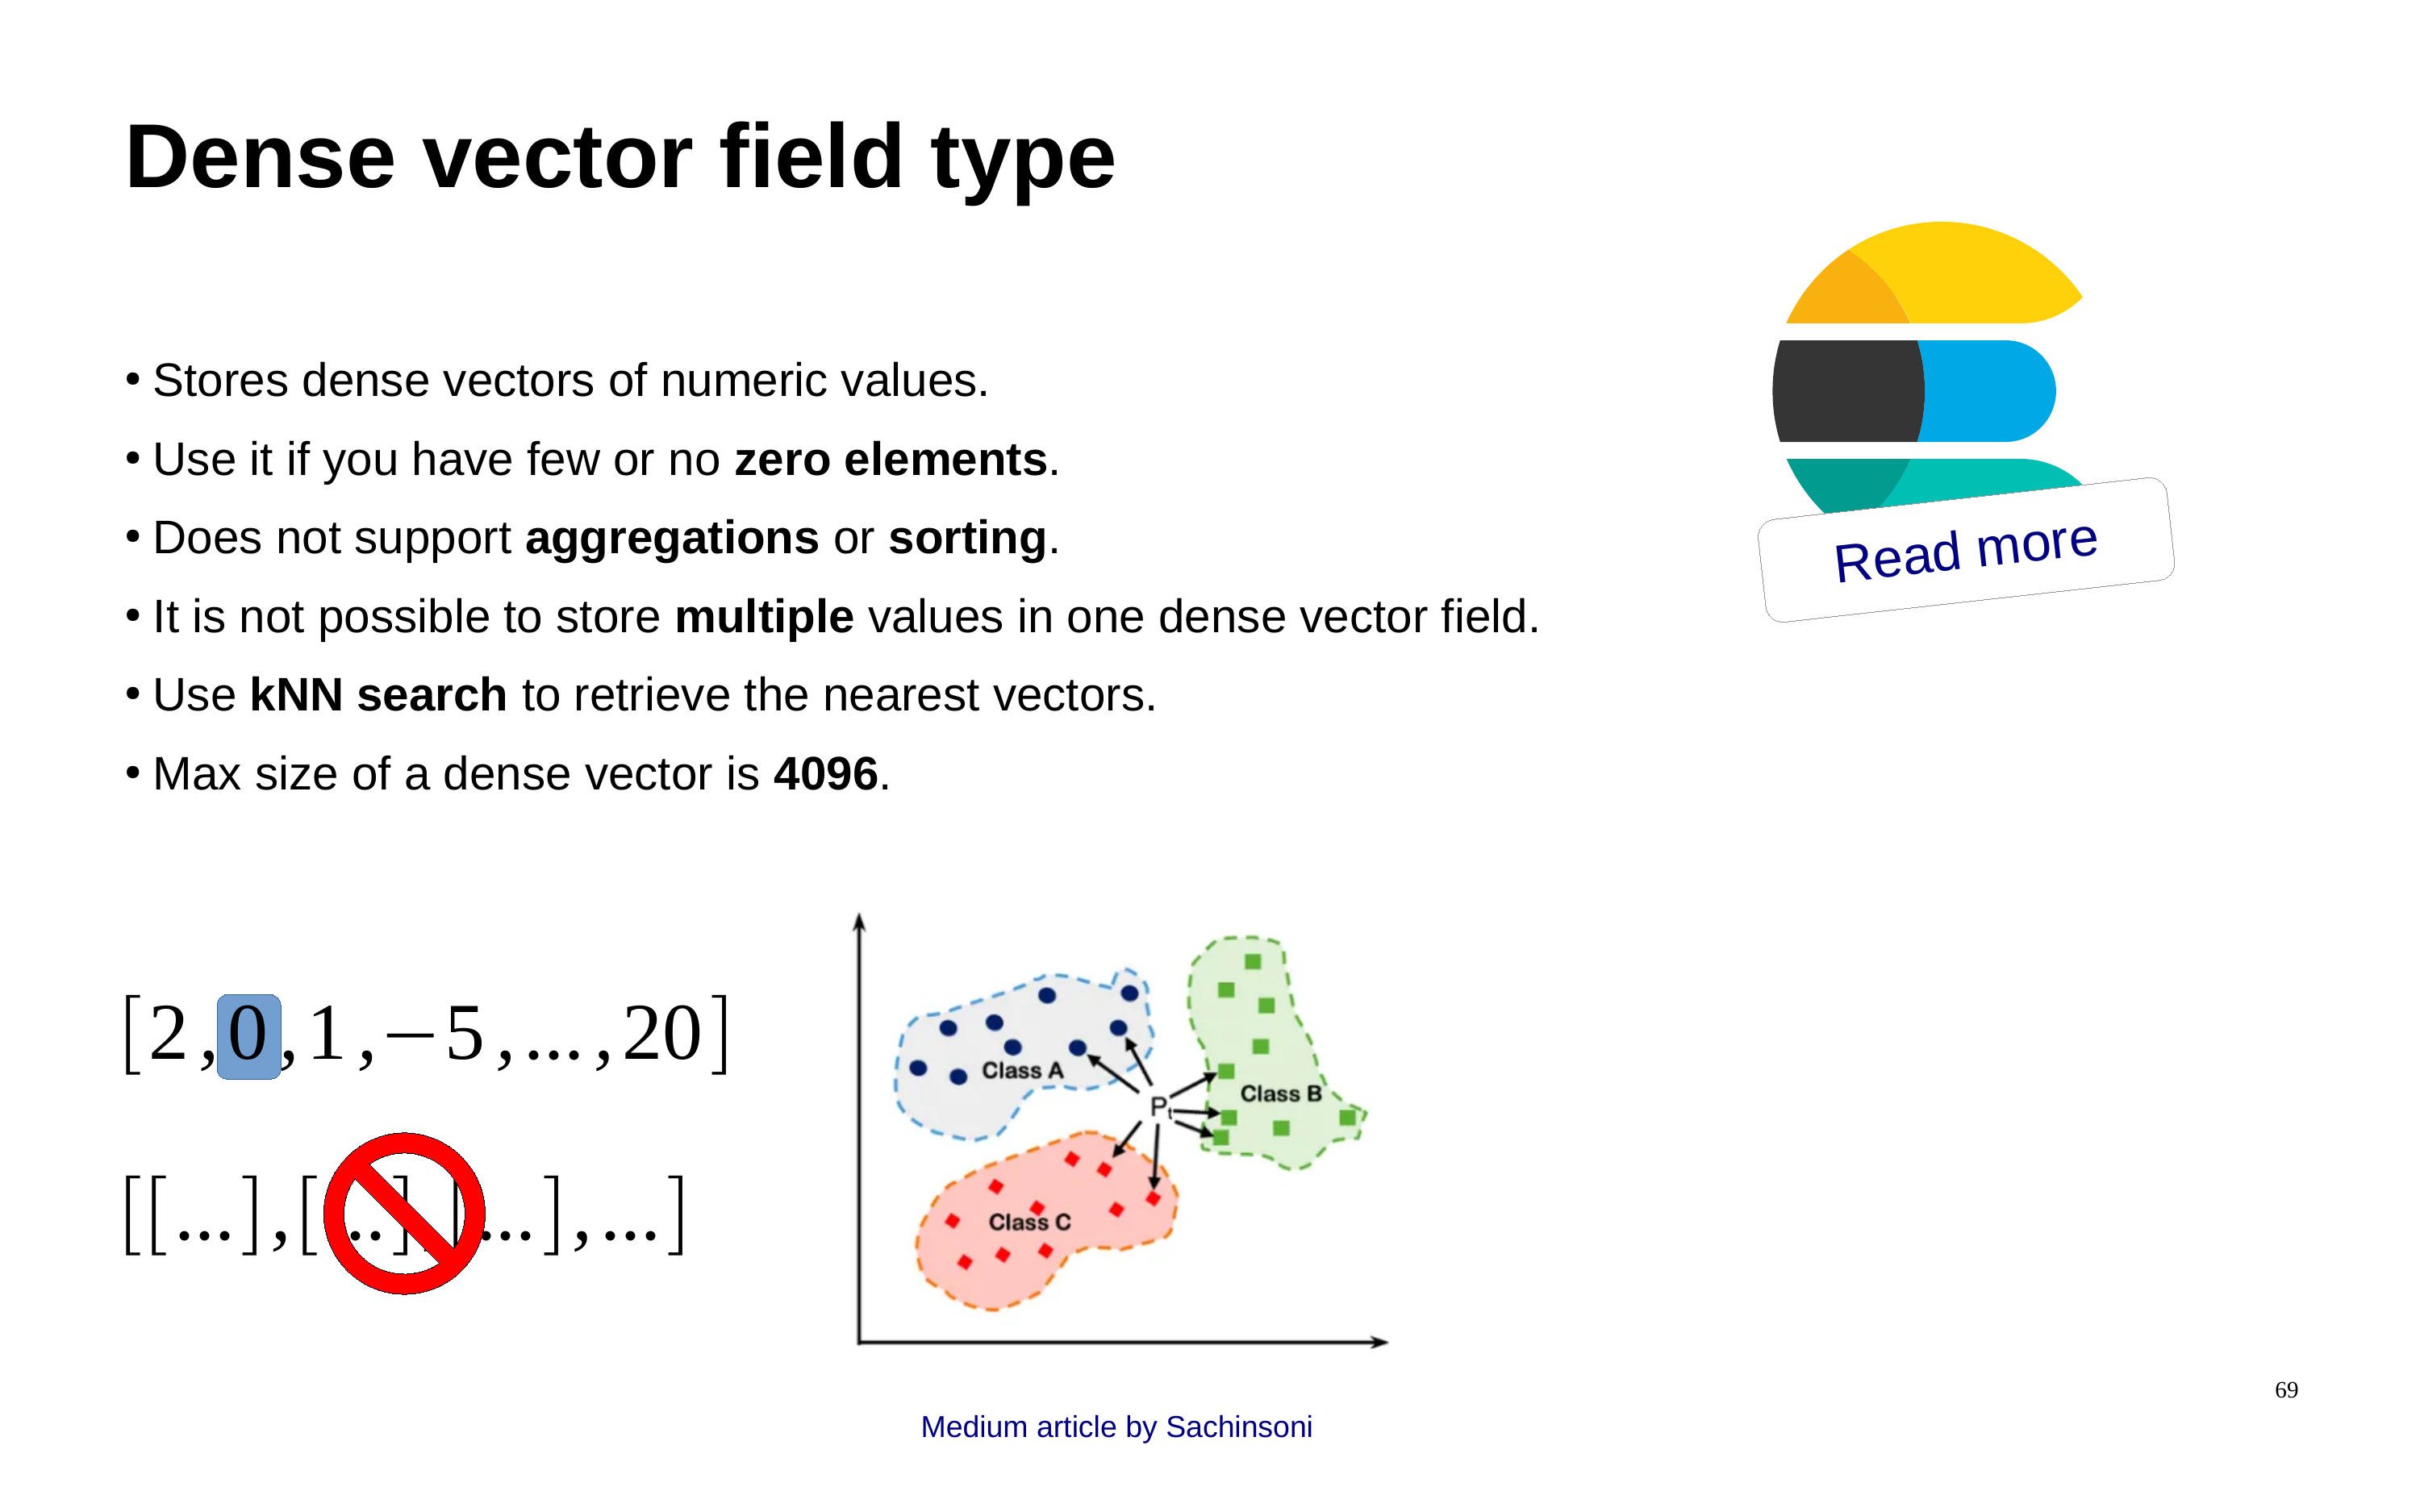

Dense vector field type
Stores dense vectors of numeric values.
Use it if you have few or no zero elements.
Does not support aggregations or sorting.
It is not possible to store multiple values in one dense vector field.
Use kNN search to retrieve the nearest vectors.
Max size of a dense vector is 4096.
Read more
69
Medium article by Sachinsoni